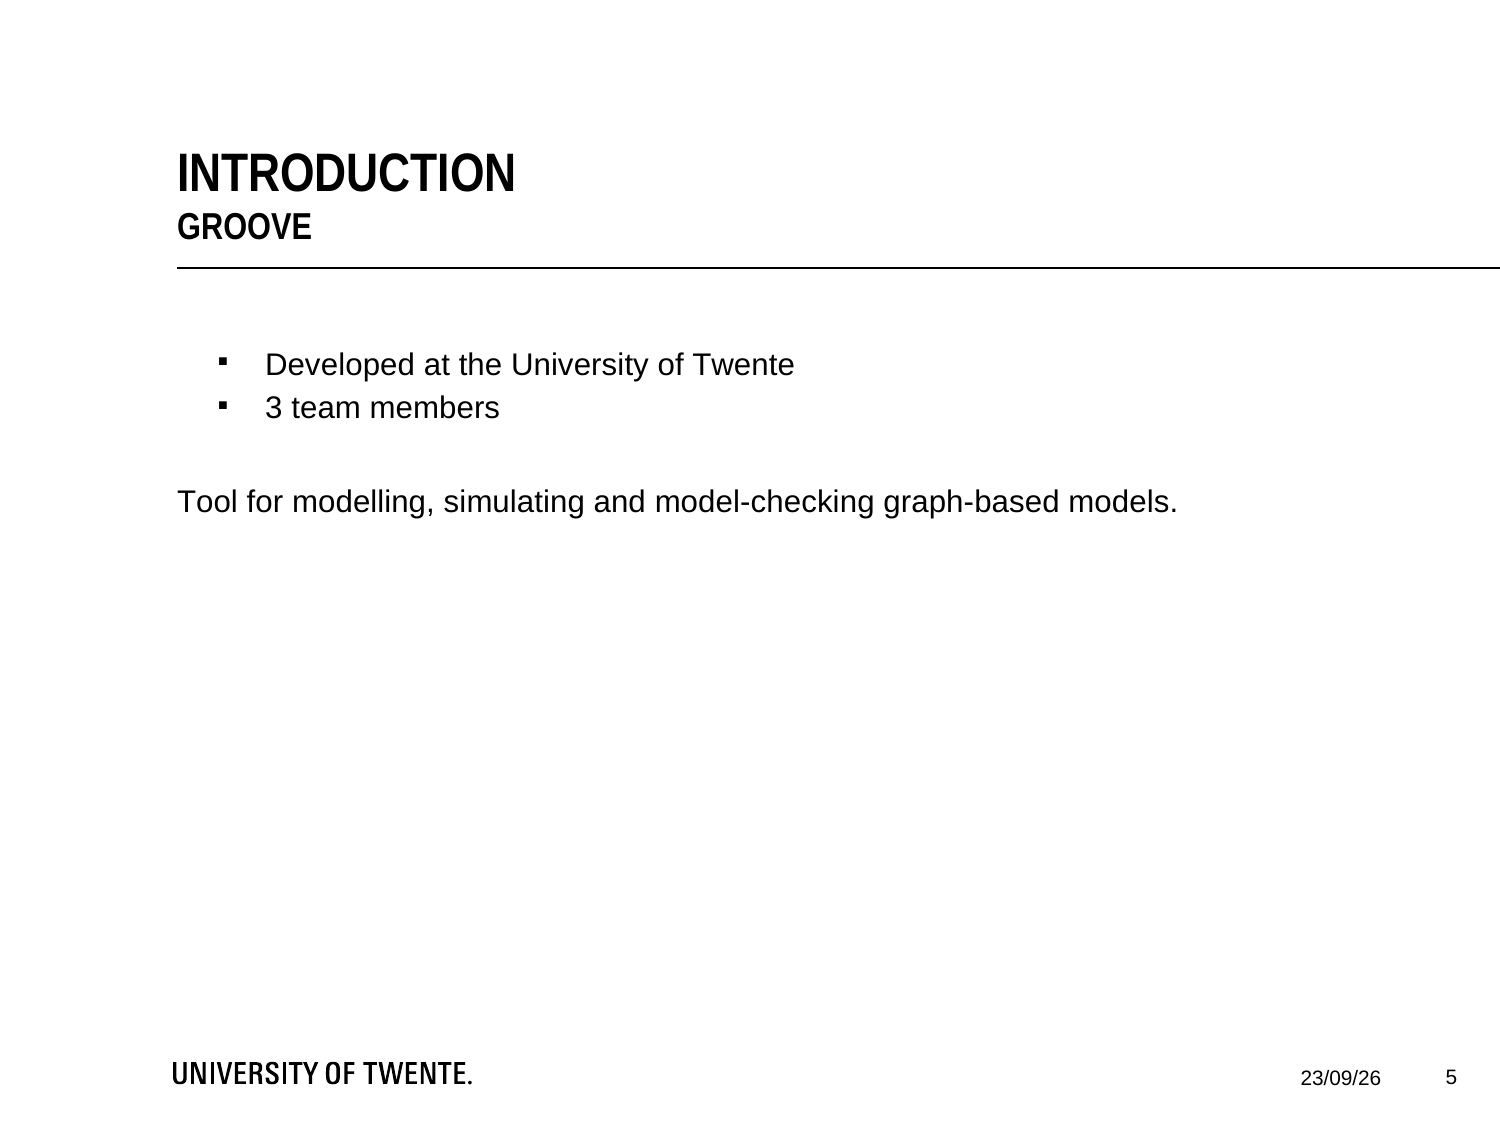

# INTRODUCTION GROOVE
Developed at the University of Twente
3 team members
Tool for modelling, simulating and model-checking graph-based models.